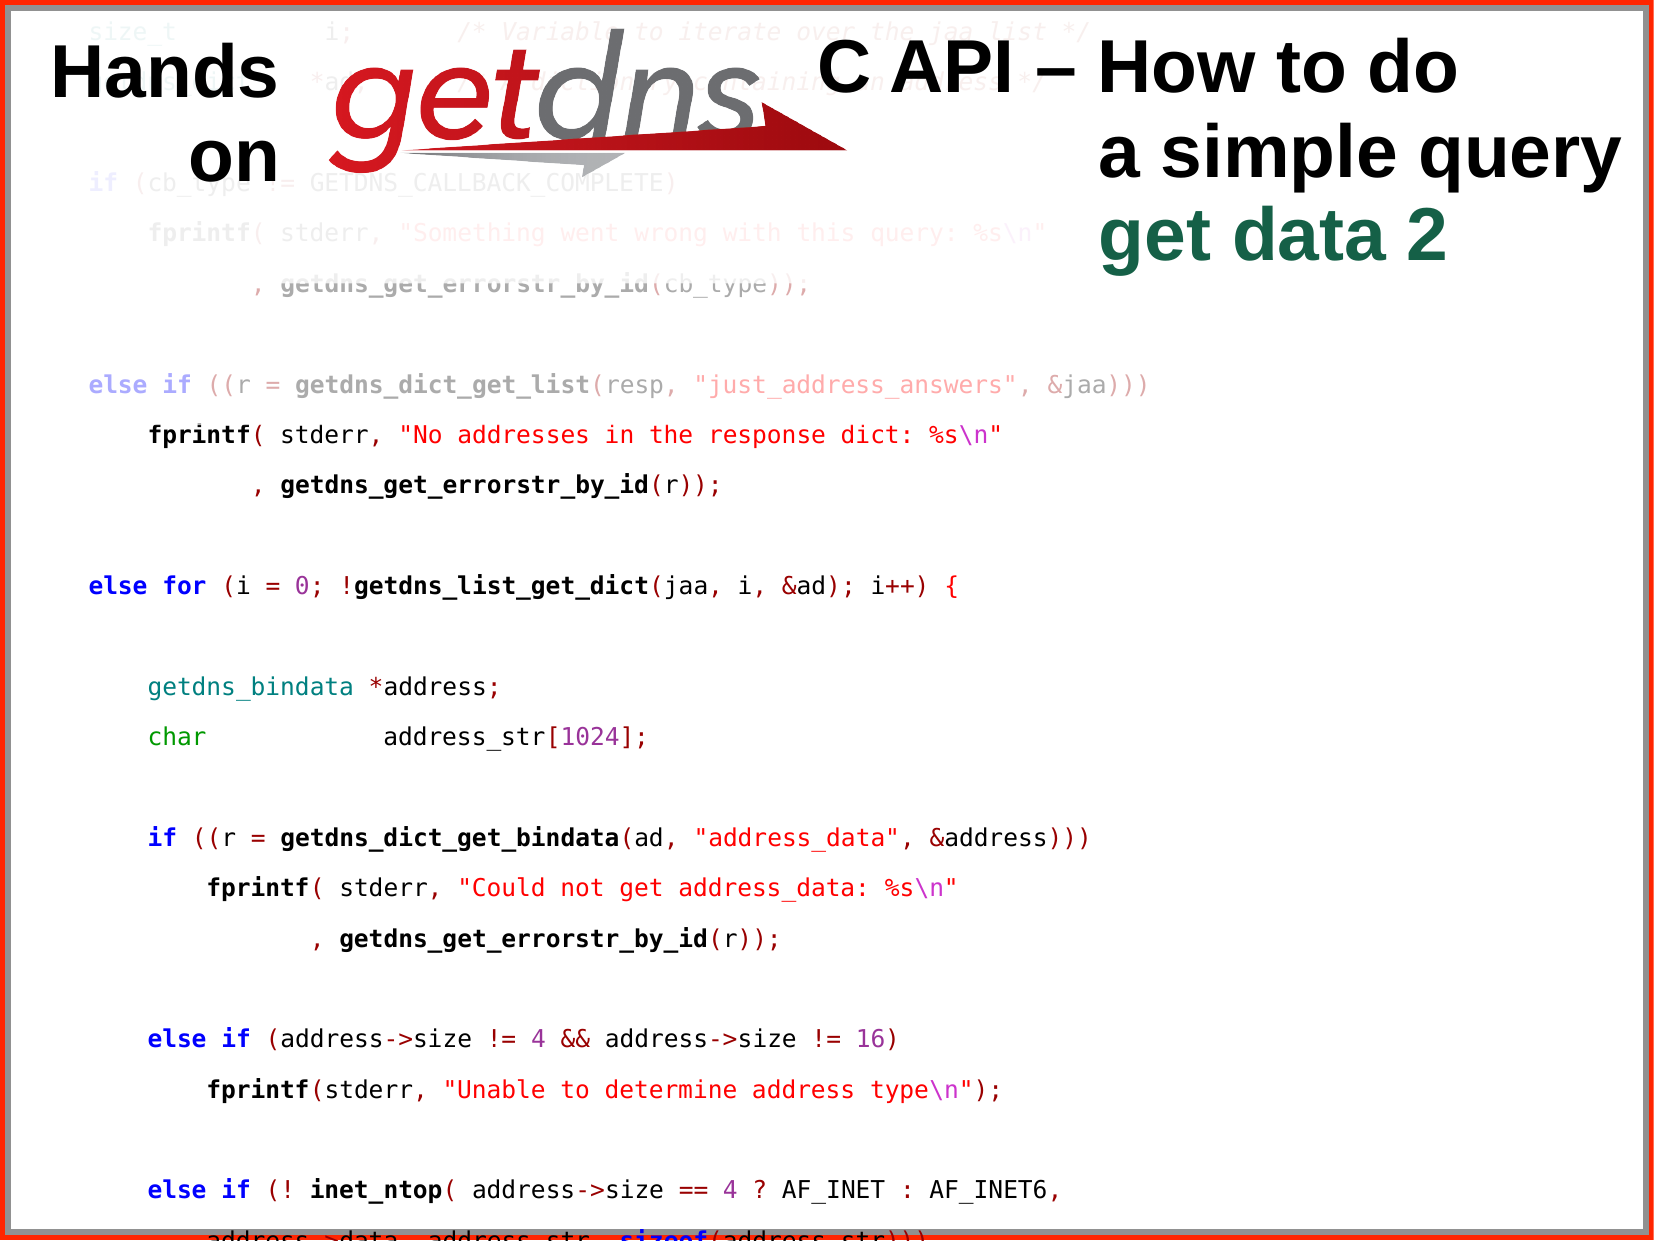

Hands on
# size_t i; /* Variable to iterate over the jaa list */
 getdns_dict *ad; /* A dictionary containing an address */
 if (cb_type != GETDNS_CALLBACK_COMPLETE)
 fprintf( stderr, "Something went wrong with this query: %s\n"
 , getdns_get_errorstr_by_id(cb_type));
 else if ((r = getdns_dict_get_list(resp, "just_address_answers", &jaa)))
 fprintf( stderr, "No addresses in the response dict: %s\n"
 , getdns_get_errorstr_by_id(r));
 else for (i = 0; !getdns_list_get_dict(jaa, i, &ad); i++) {
 getdns_bindata *address;
 char address_str[1024];
 if ((r = getdns_dict_get_bindata(ad, "address_data", &address)))
 fprintf( stderr, "Could not get address_data: %s\n"
 , getdns_get_errorstr_by_id(r));
 else if (address->size != 4 && address->size != 16)
 fprintf(stderr, "Unable to determine address type\n");
 else if (! inet_ntop( address->size == 4 ? AF_INET : AF_INET6,
 address->data, address_str, sizeof(address_str)))
 fprintf(stderr, "Could not convert address to string\n");
 else
 printf("An address of getdnsapi.net is: %s\n", address_str);
 }
 getdns_dict_destroy(resp); /* Safe, because resp is NULL on error */
}
C API – How to do
	 a simple query
get data 2